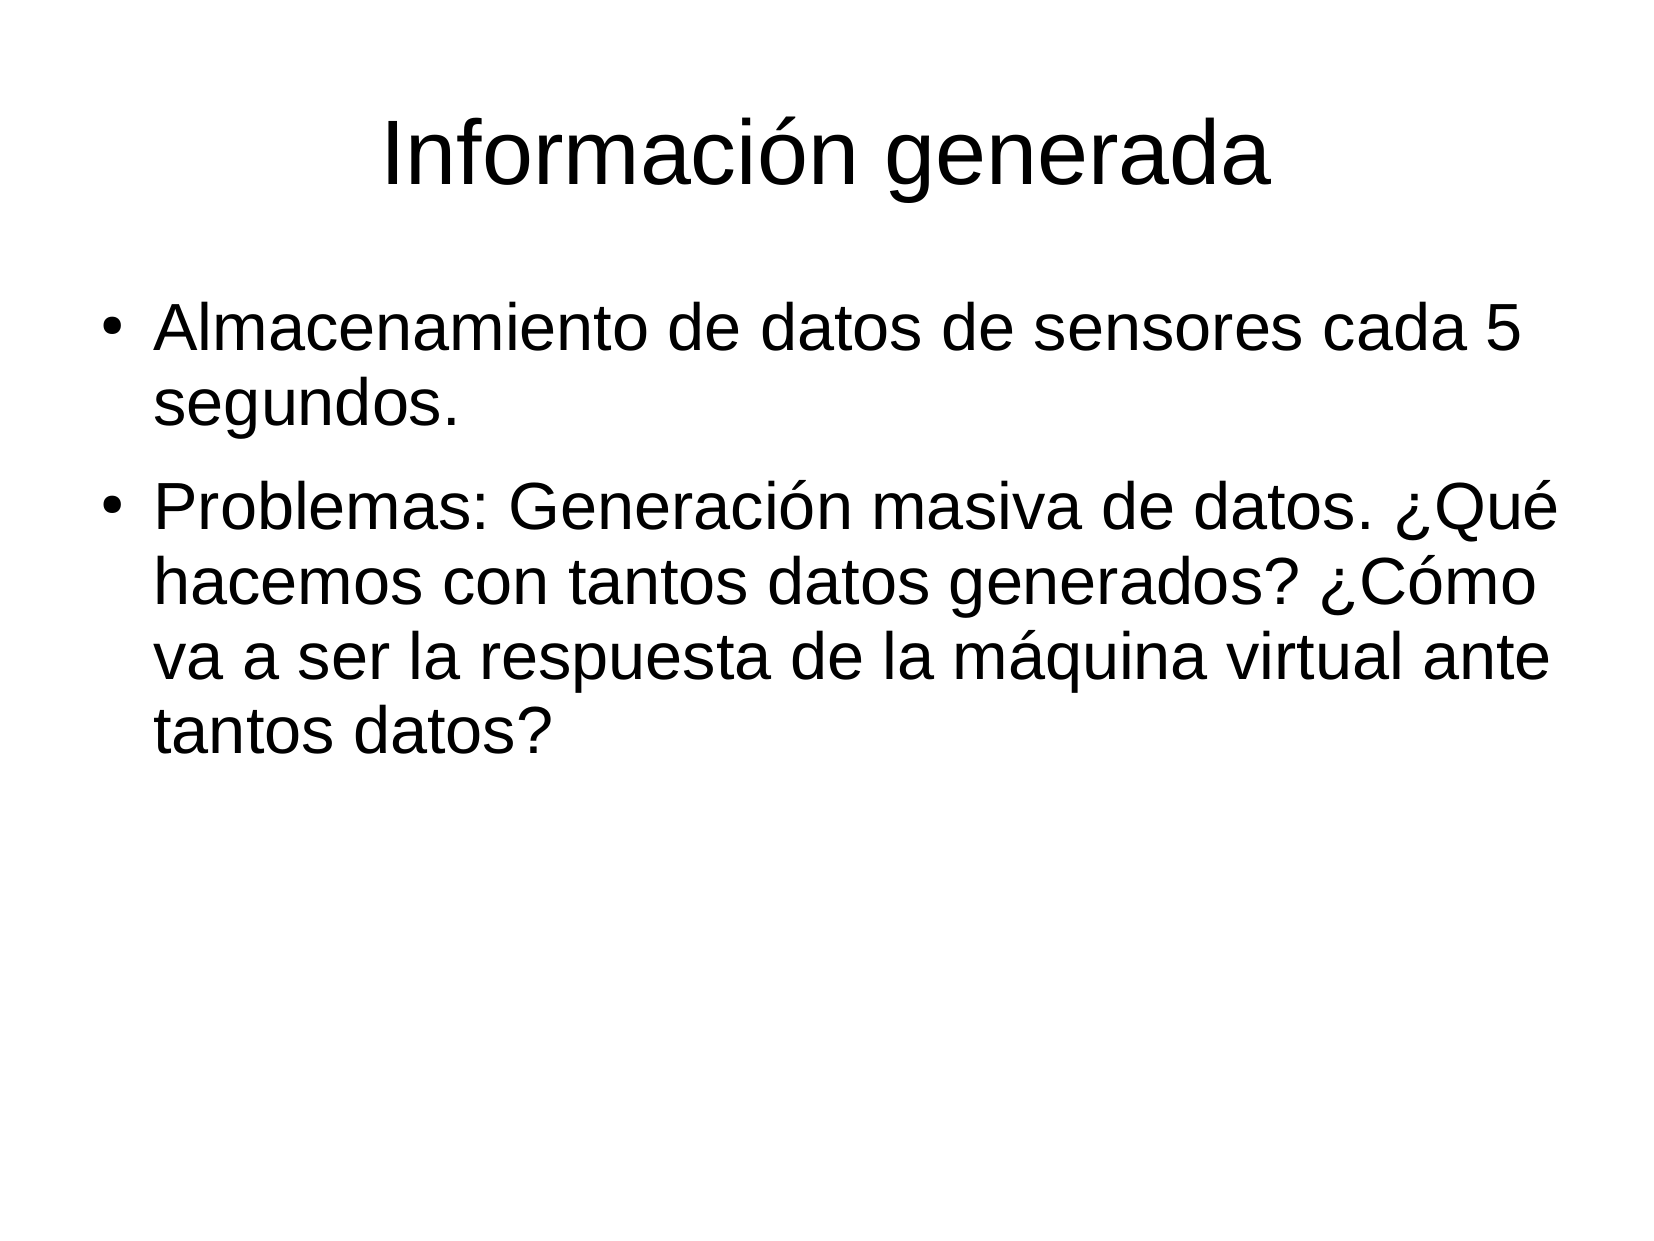

# Información generada
Almacenamiento de datos de sensores cada 5 segundos.
Problemas: Generación masiva de datos. ¿Qué hacemos con tantos datos generados? ¿Cómo va a ser la respuesta de la máquina virtual ante tantos datos?